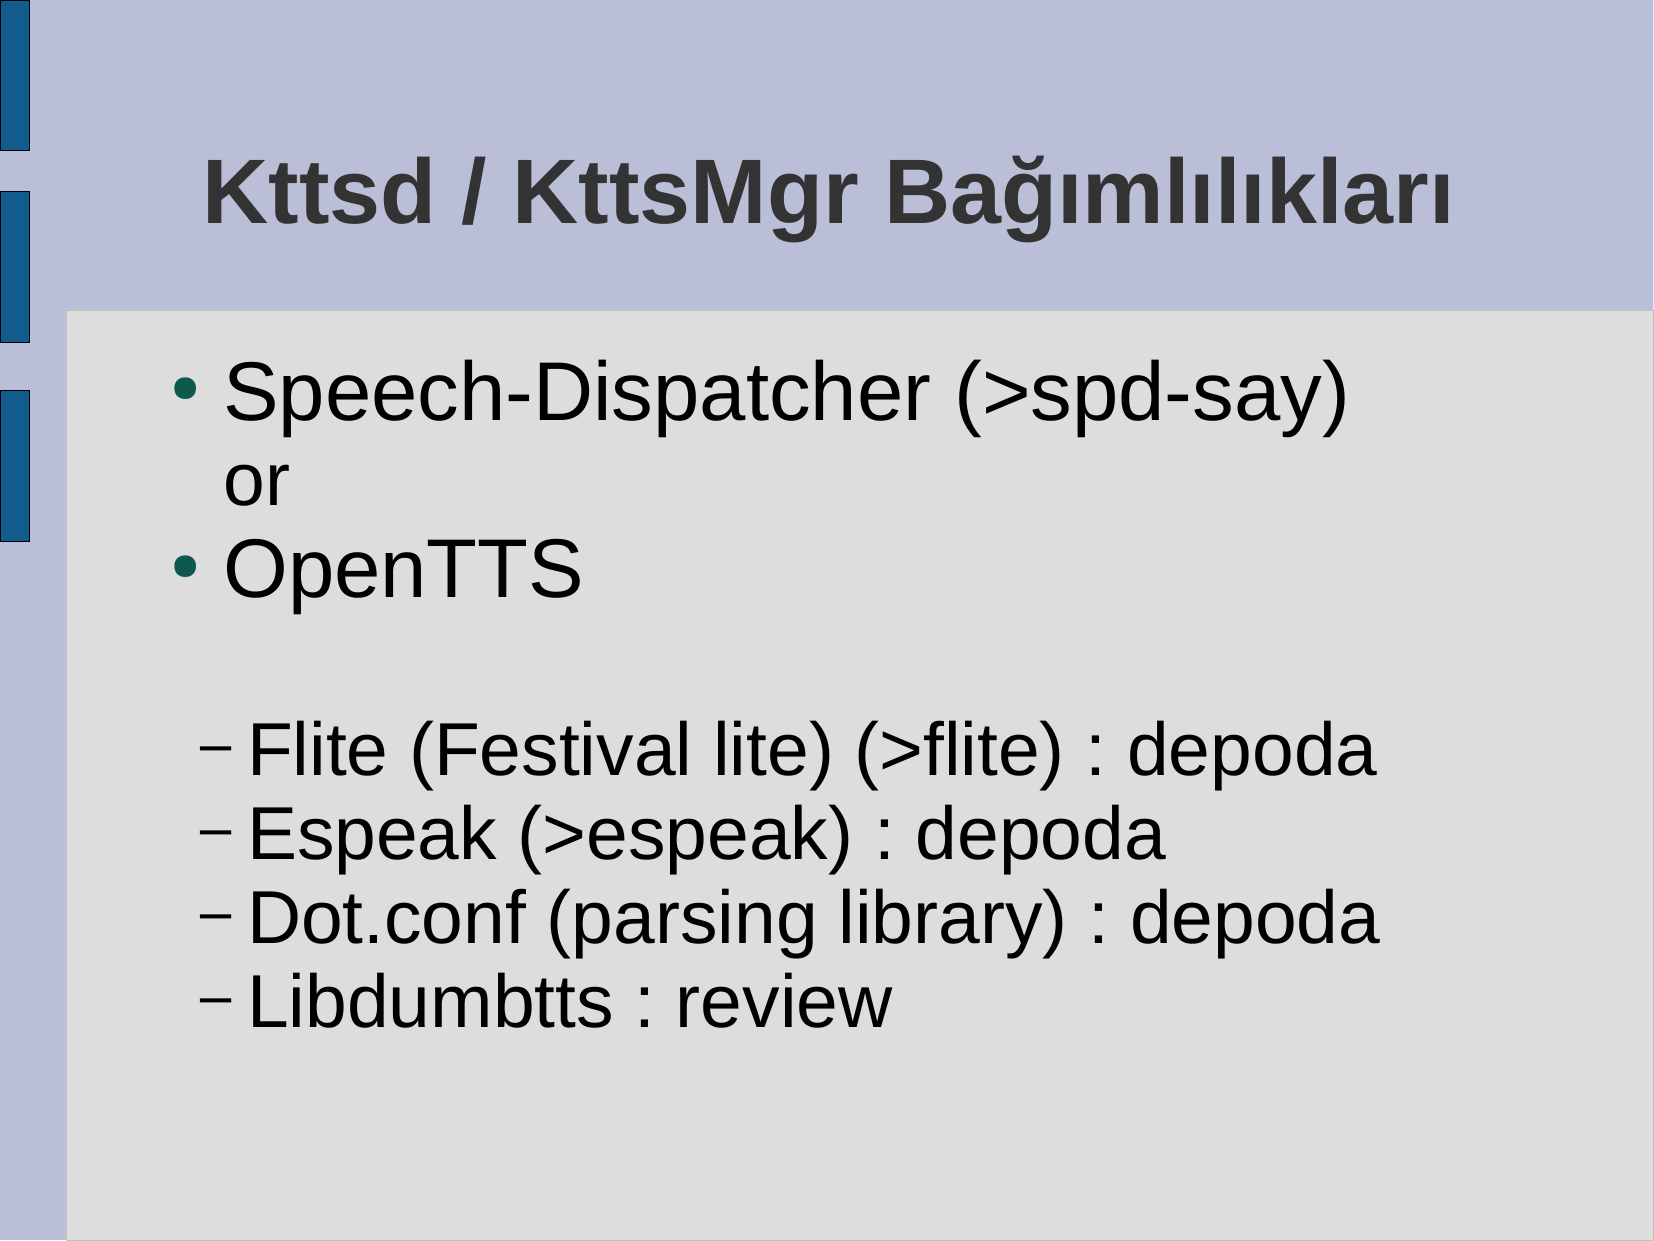

# Kttsd / KttsMgr Bağımlılıkları
Speech-Dispatcher (>spd-say)
or
OpenTTS
Flite (Festival lite) (>flite) : depoda
Espeak (>espeak) : depoda
Dot.conf (parsing library) : depoda
Libdumbtts : review